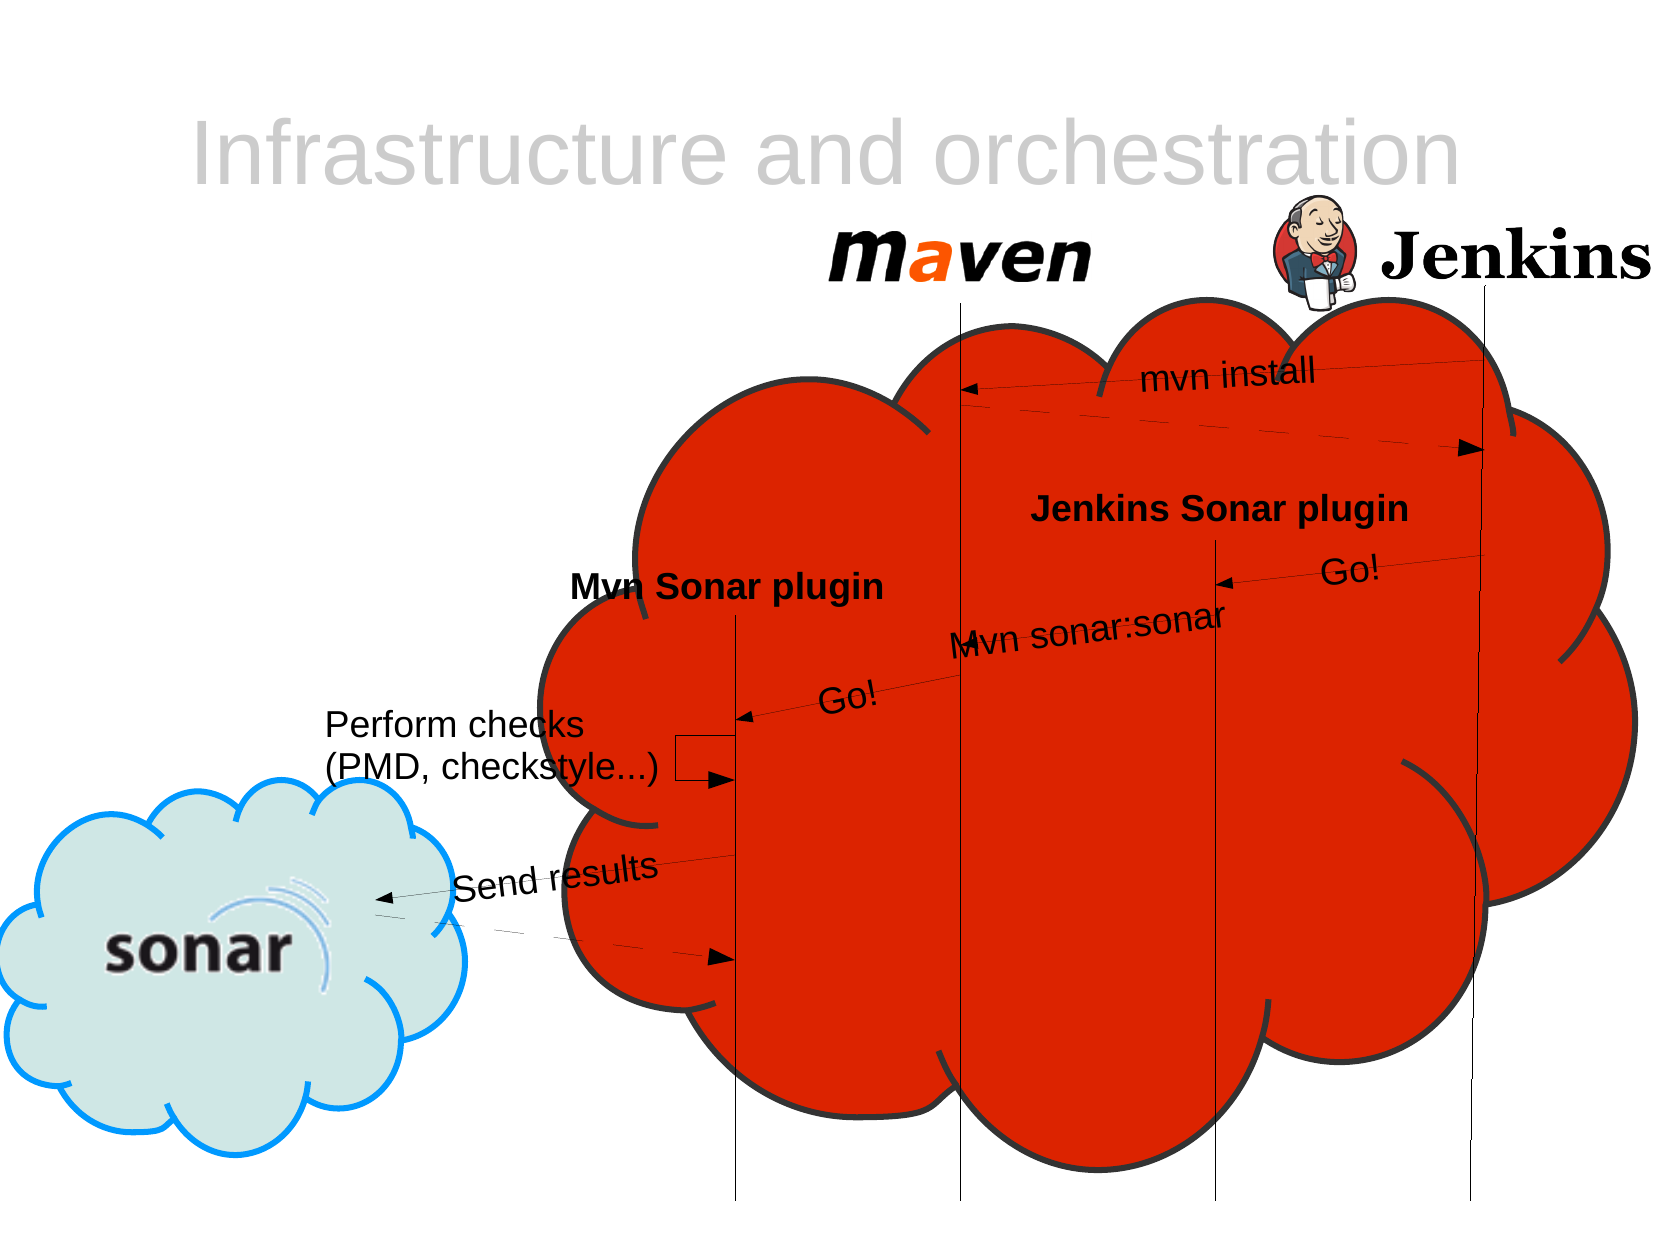

# Infrastructure and orchestration
 mvn install
Jenkins Sonar plugin
Go!
Mvn Sonar plugin
Mvn sonar:sonar
Go!
Perform checks
(PMD, checkstyle...)
Send results